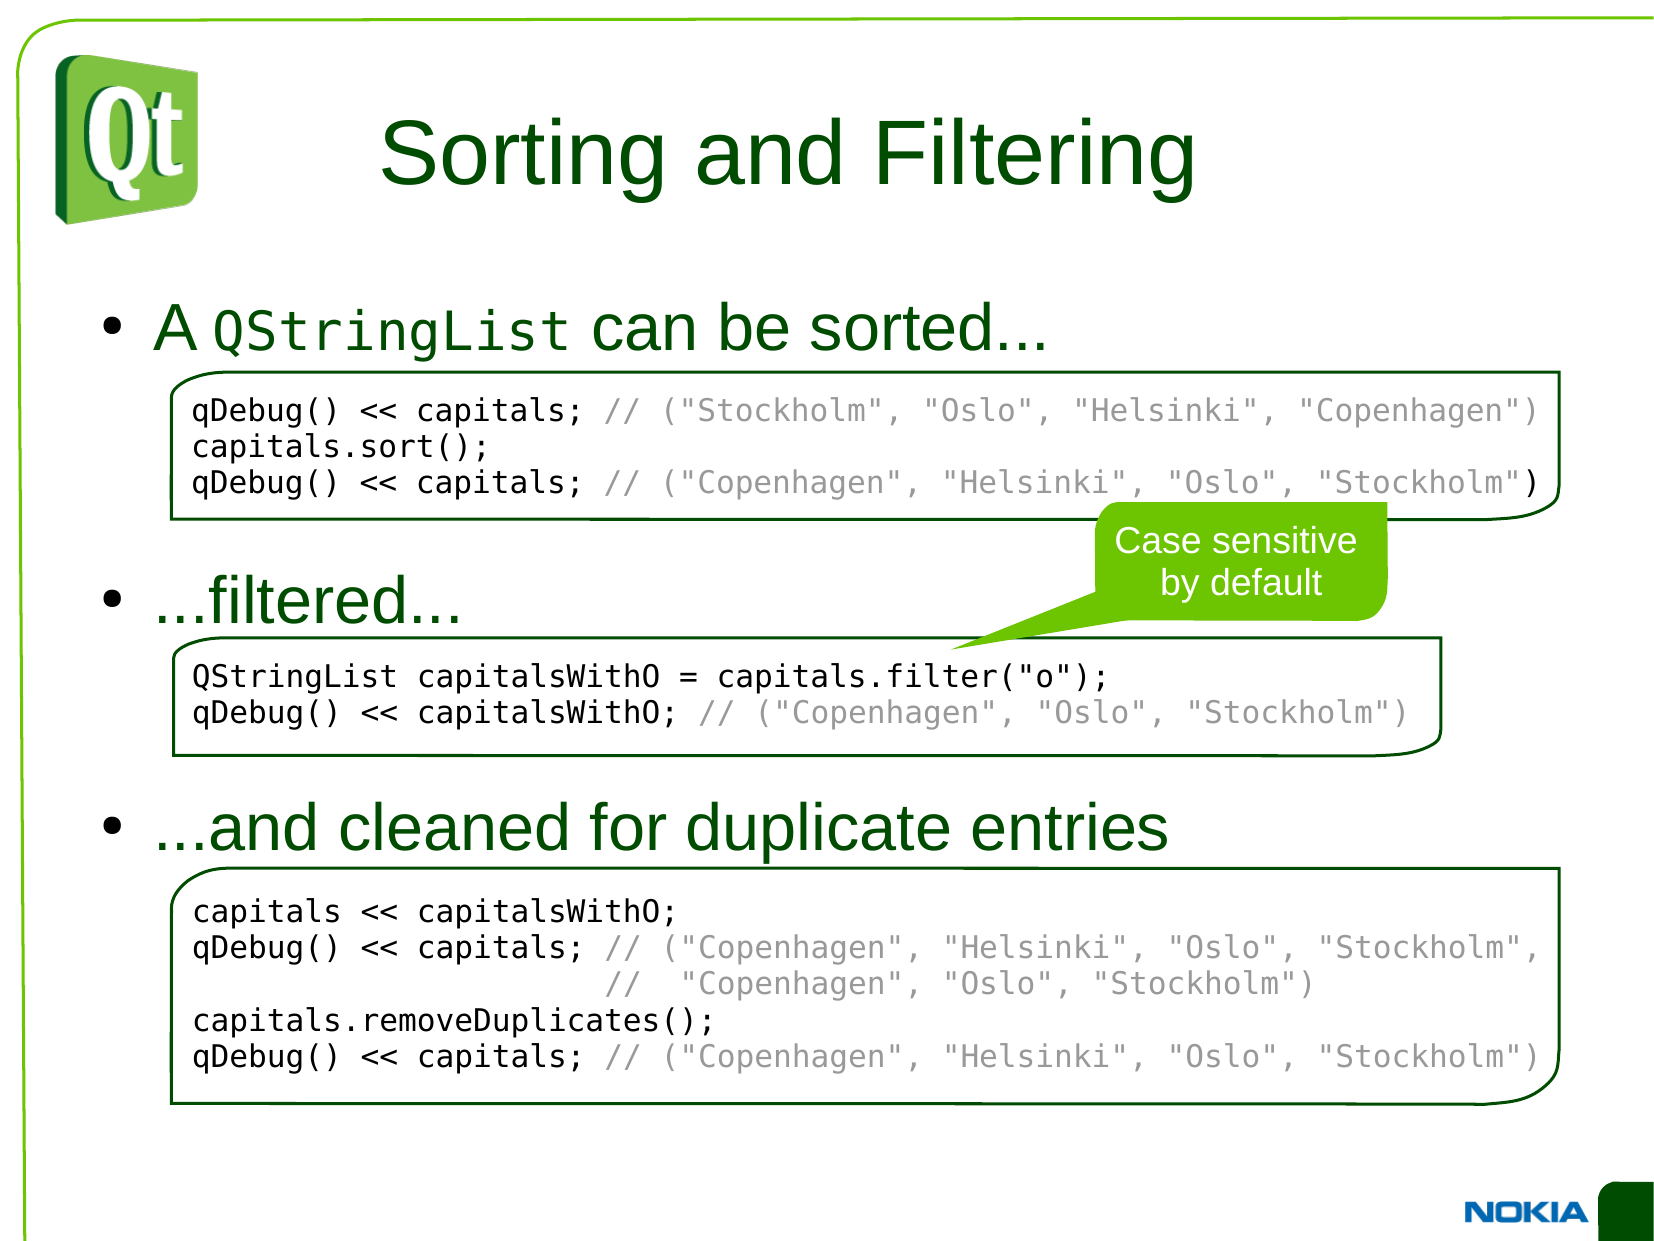

# Sorting and Filtering
A QStringList can be sorted...
...filtered...
...and cleaned for duplicate entries
qDebug() << capitals; // ("Stockholm", "Oslo", "Helsinki", "Copenhagen")
capitals.sort();
qDebug() << capitals; // ("Copenhagen", "Helsinki", "Oslo", "Stockholm")
Case sensitive
by default
QStringList capitalsWithO = capitals.filter("o");
qDebug() << capitalsWithO; // ("Copenhagen", "Oslo", "Stockholm")
capitals << capitalsWithO;
qDebug() << capitals; // ("Copenhagen", "Helsinki", "Oslo", "Stockholm",
 // "Copenhagen", "Oslo", "Stockholm")
capitals.removeDuplicates();
qDebug() << capitals; // ("Copenhagen", "Helsinki", "Oslo", "Stockholm")